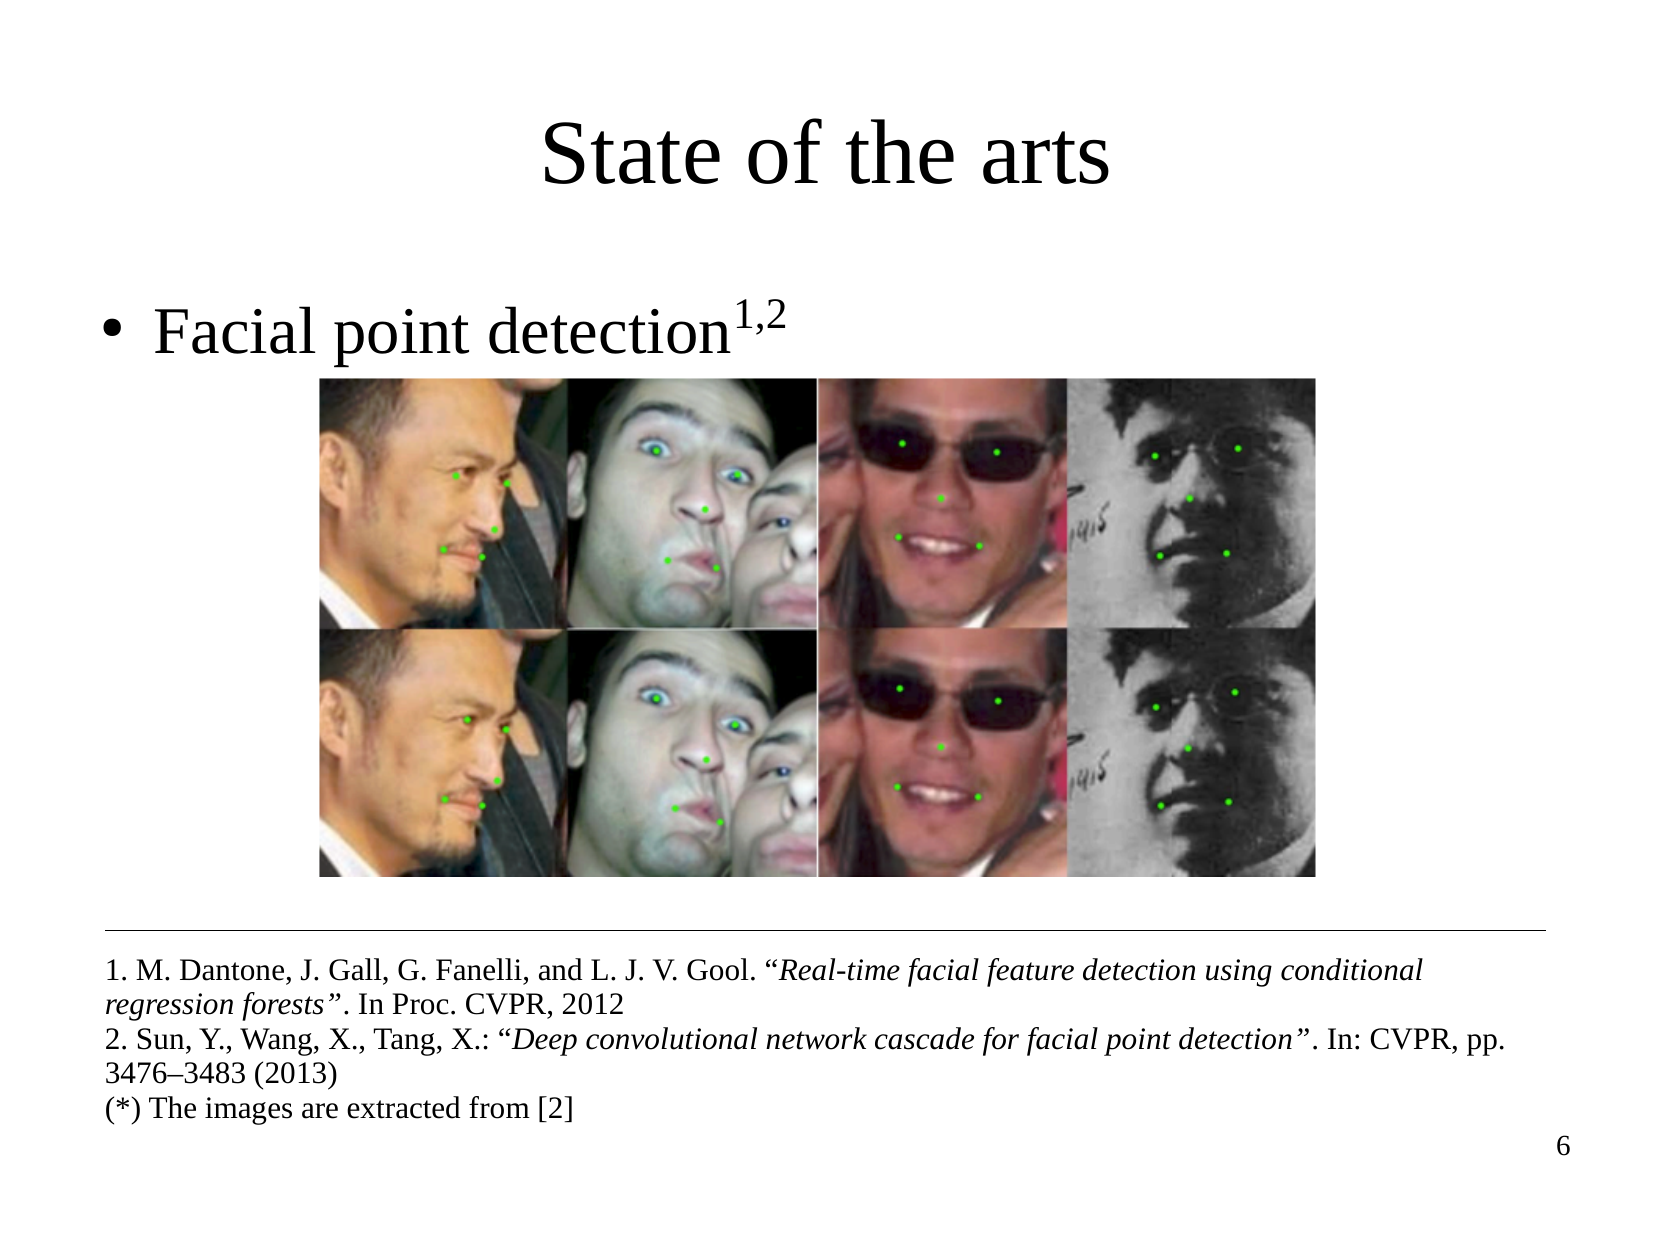

# State of the arts
Facial point detection1,2
1. M. Dantone, J. Gall, G. Fanelli, and L. J. V. Gool. “Real-time facial feature detection using conditional regression forests”. In Proc. CVPR, 2012
2. Sun, Y., Wang, X., Tang, X.: “Deep convolutional network cascade for facial point detection”. In: CVPR, pp. 3476–3483 (2013)
(*) The images are extracted from [2]
6